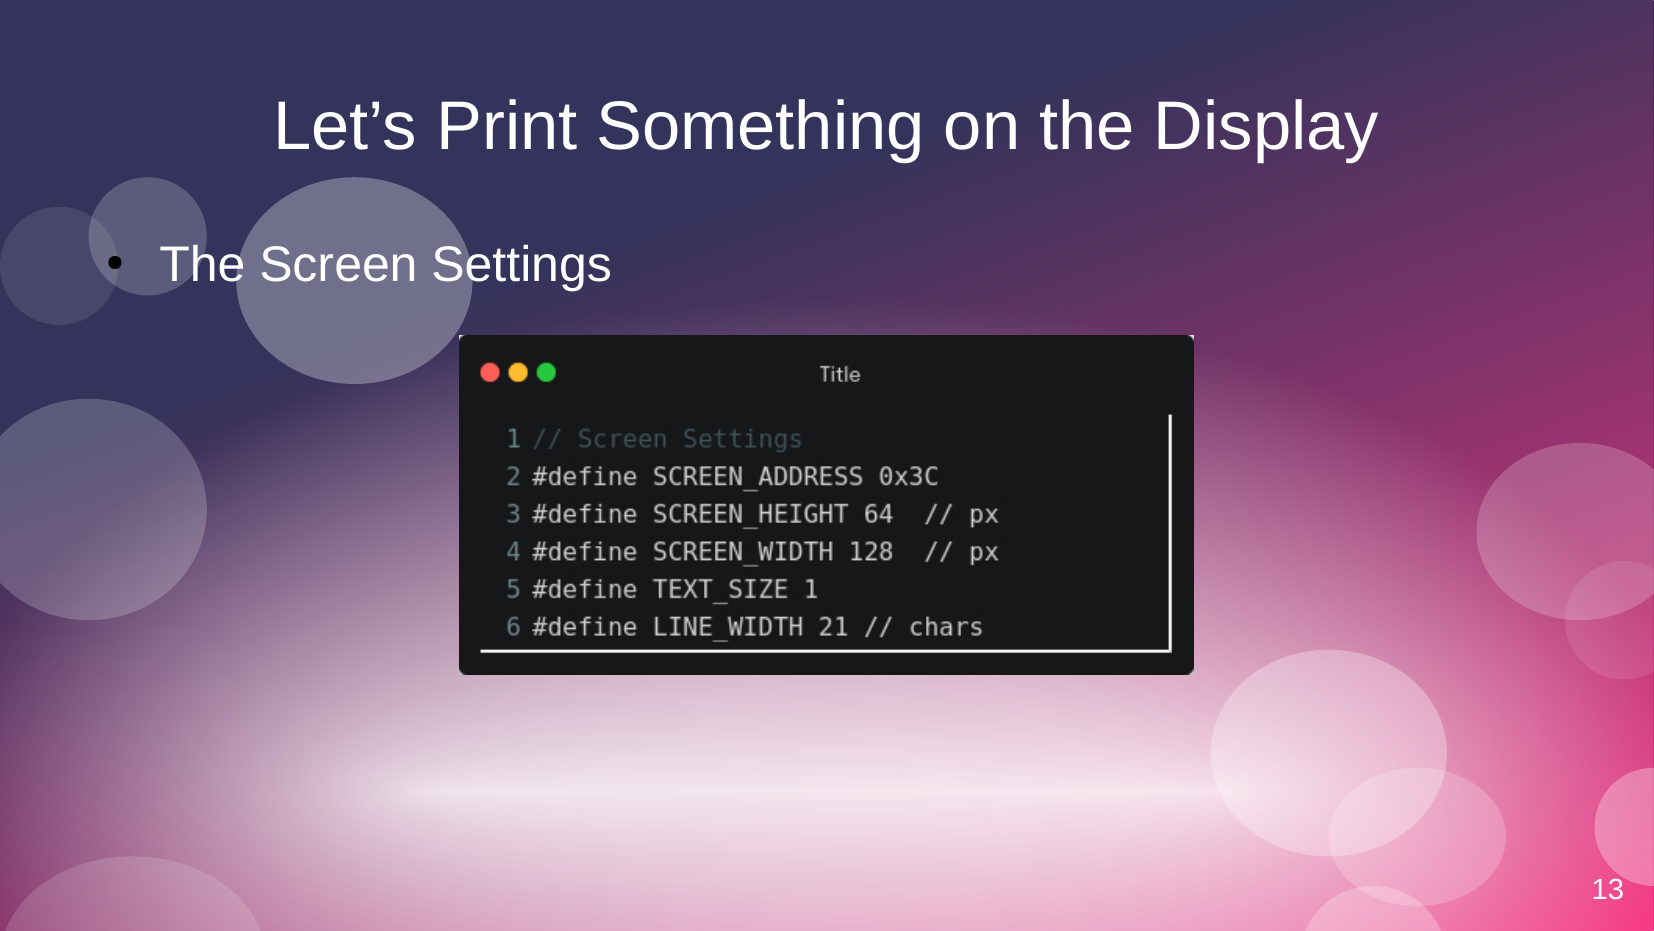

# Let’s Print Something on the Display
The Screen Settings